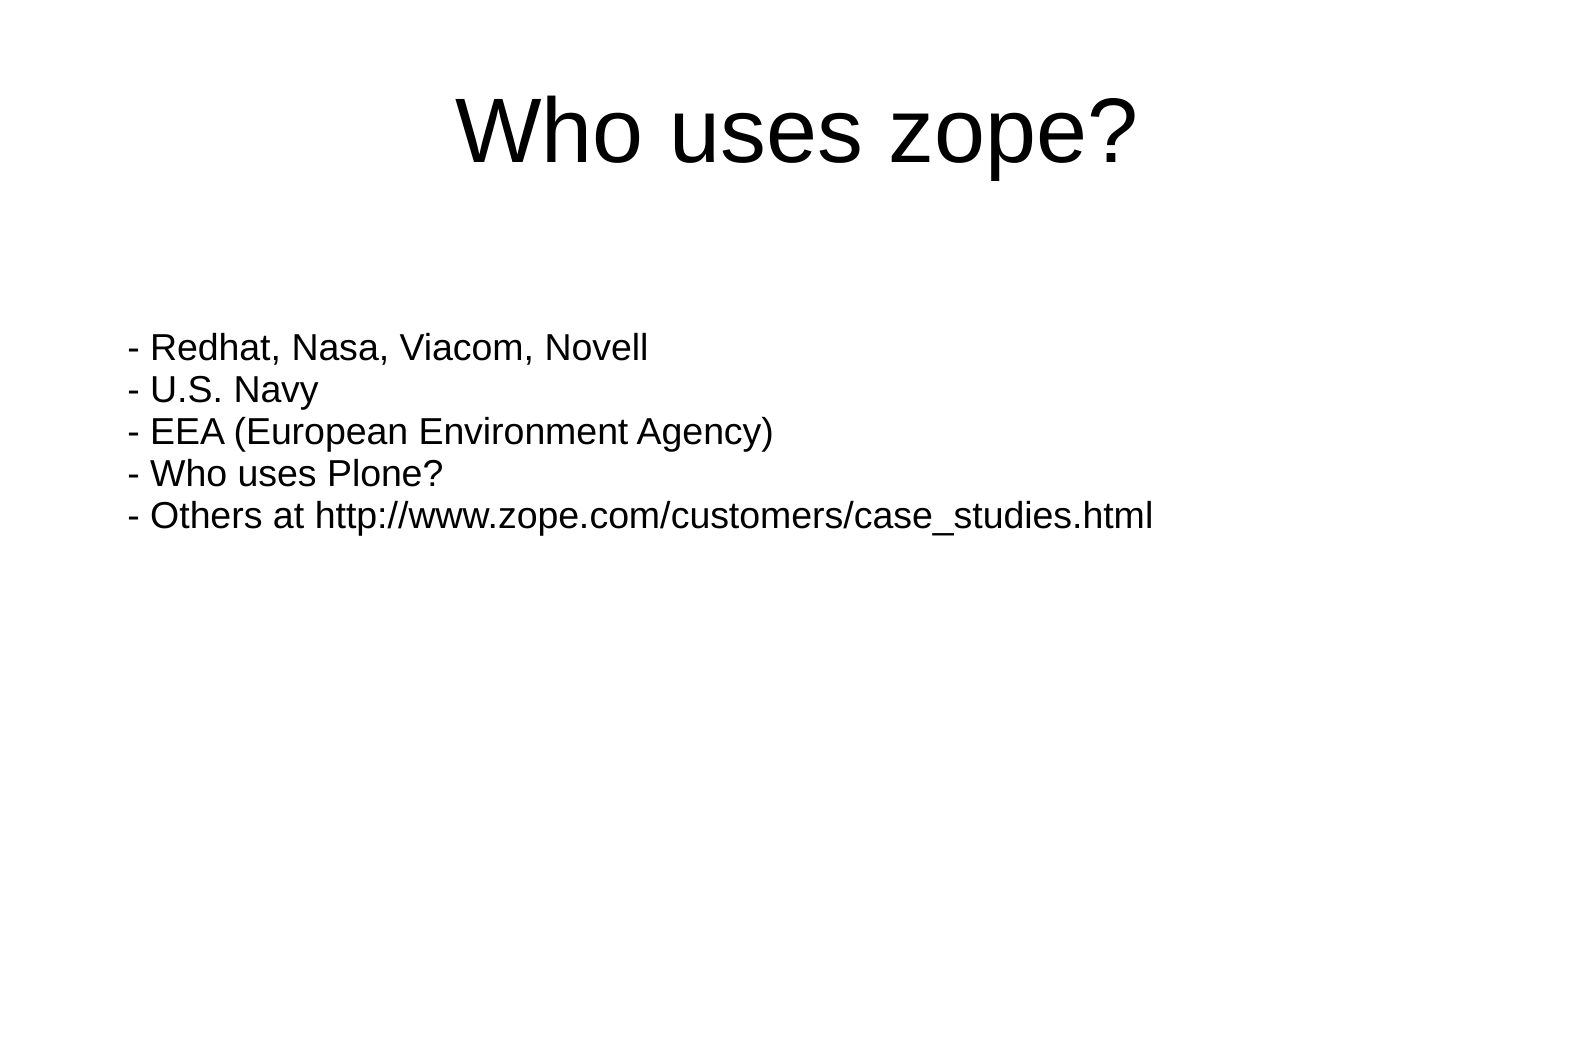

# Who uses zope?
- Redhat, Nasa, Viacom, Novell
- U.S. Navy
- EEA (European Environment Agency)
- Who uses Plone?
- Others at http://www.zope.com/customers/case_studies.html